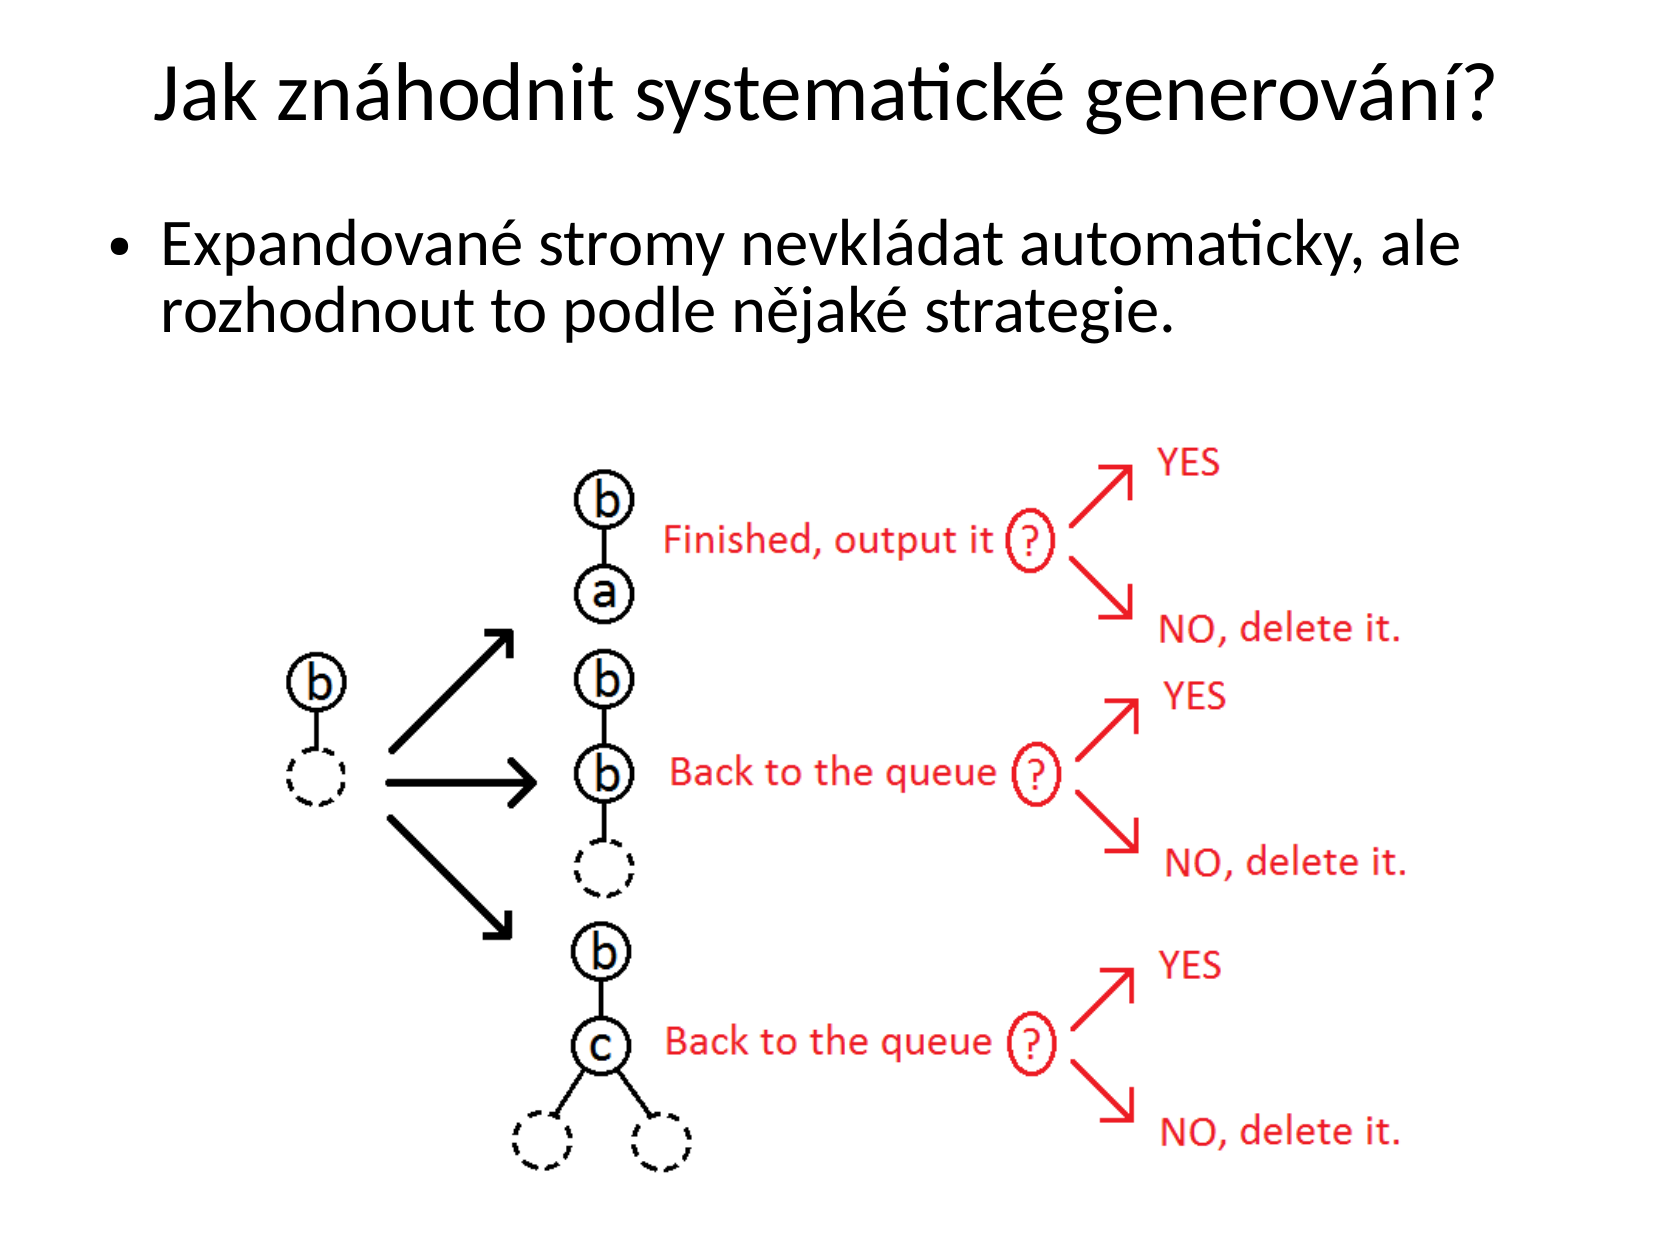

# Jak znáhodnit systematické generování?
Expandované stromy nevkládat automaticky, ale rozhodnout to podle nějaké strategie.